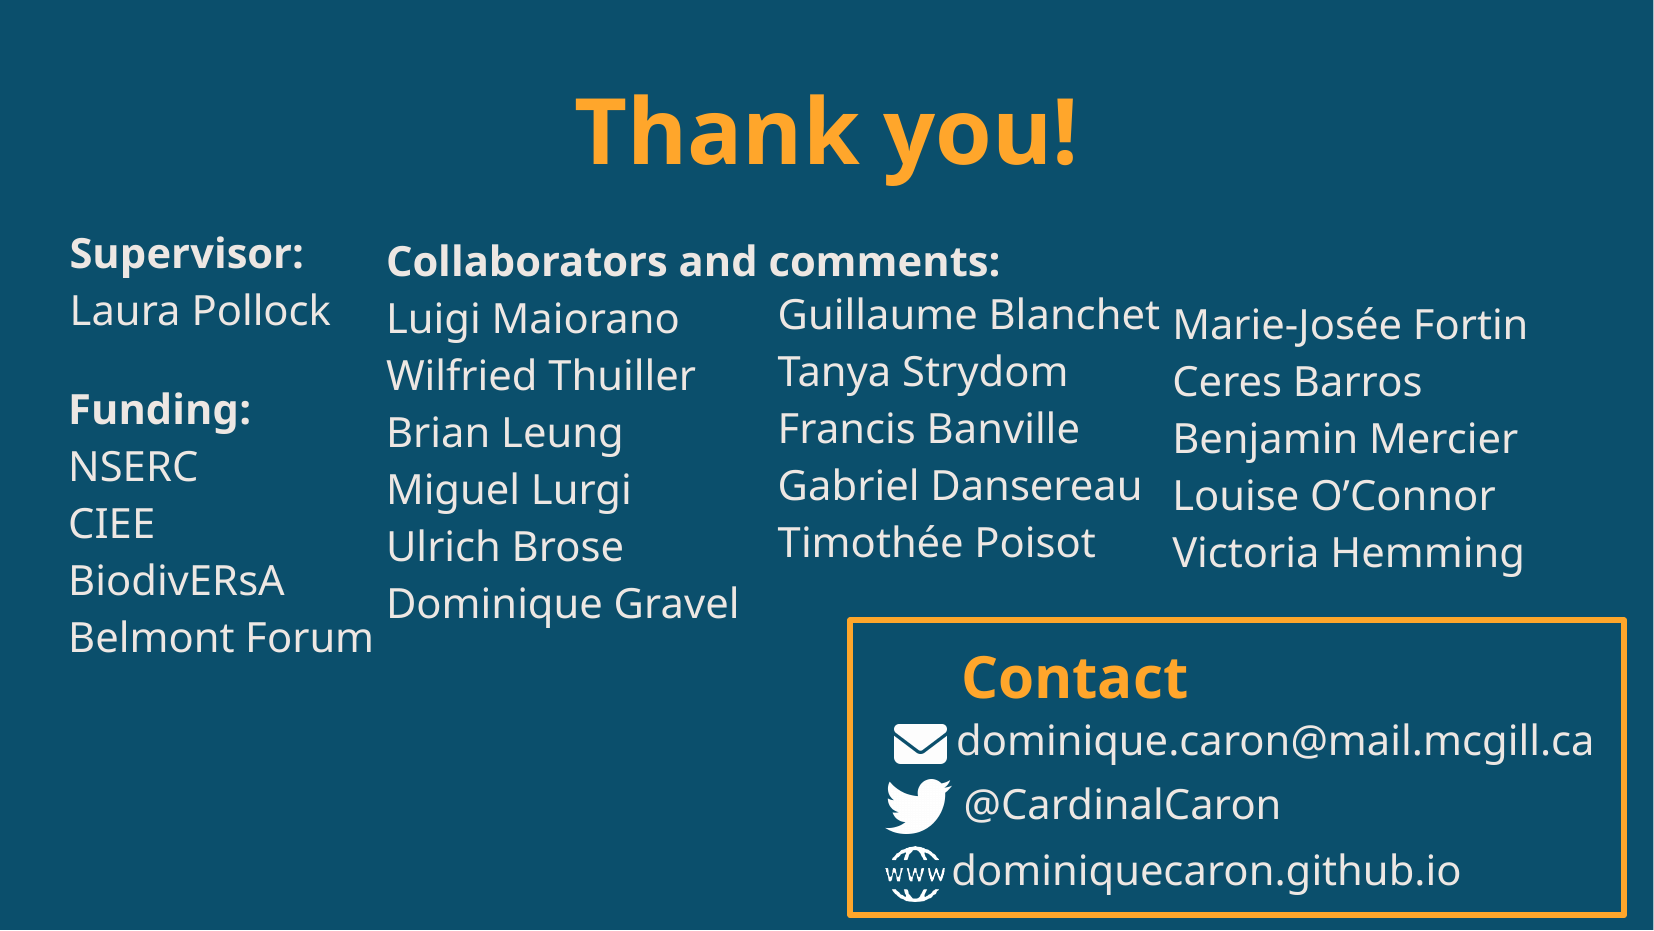

Thank you!
Supervisor:
Laura Pollock
Collaborators and comments:
Luigi Maiorano
Wilfried Thuiller
Brian Leung
Miguel Lurgi
Ulrich Brose
Dominique Gravel
Guillaume Blanchet
Tanya Strydom
Francis Banville
Gabriel Dansereau
Timothée Poisot
Marie-Josée Fortin
Ceres Barros
Benjamin Mercier
Louise O’Connor
Victoria Hemming
Funding:
NSERC
CIEE
BiodivERsA
Belmont Forum
Contact
dominique.caron@mail.mcgill.ca
@CardinalCaron
dominiquecaron.github.io